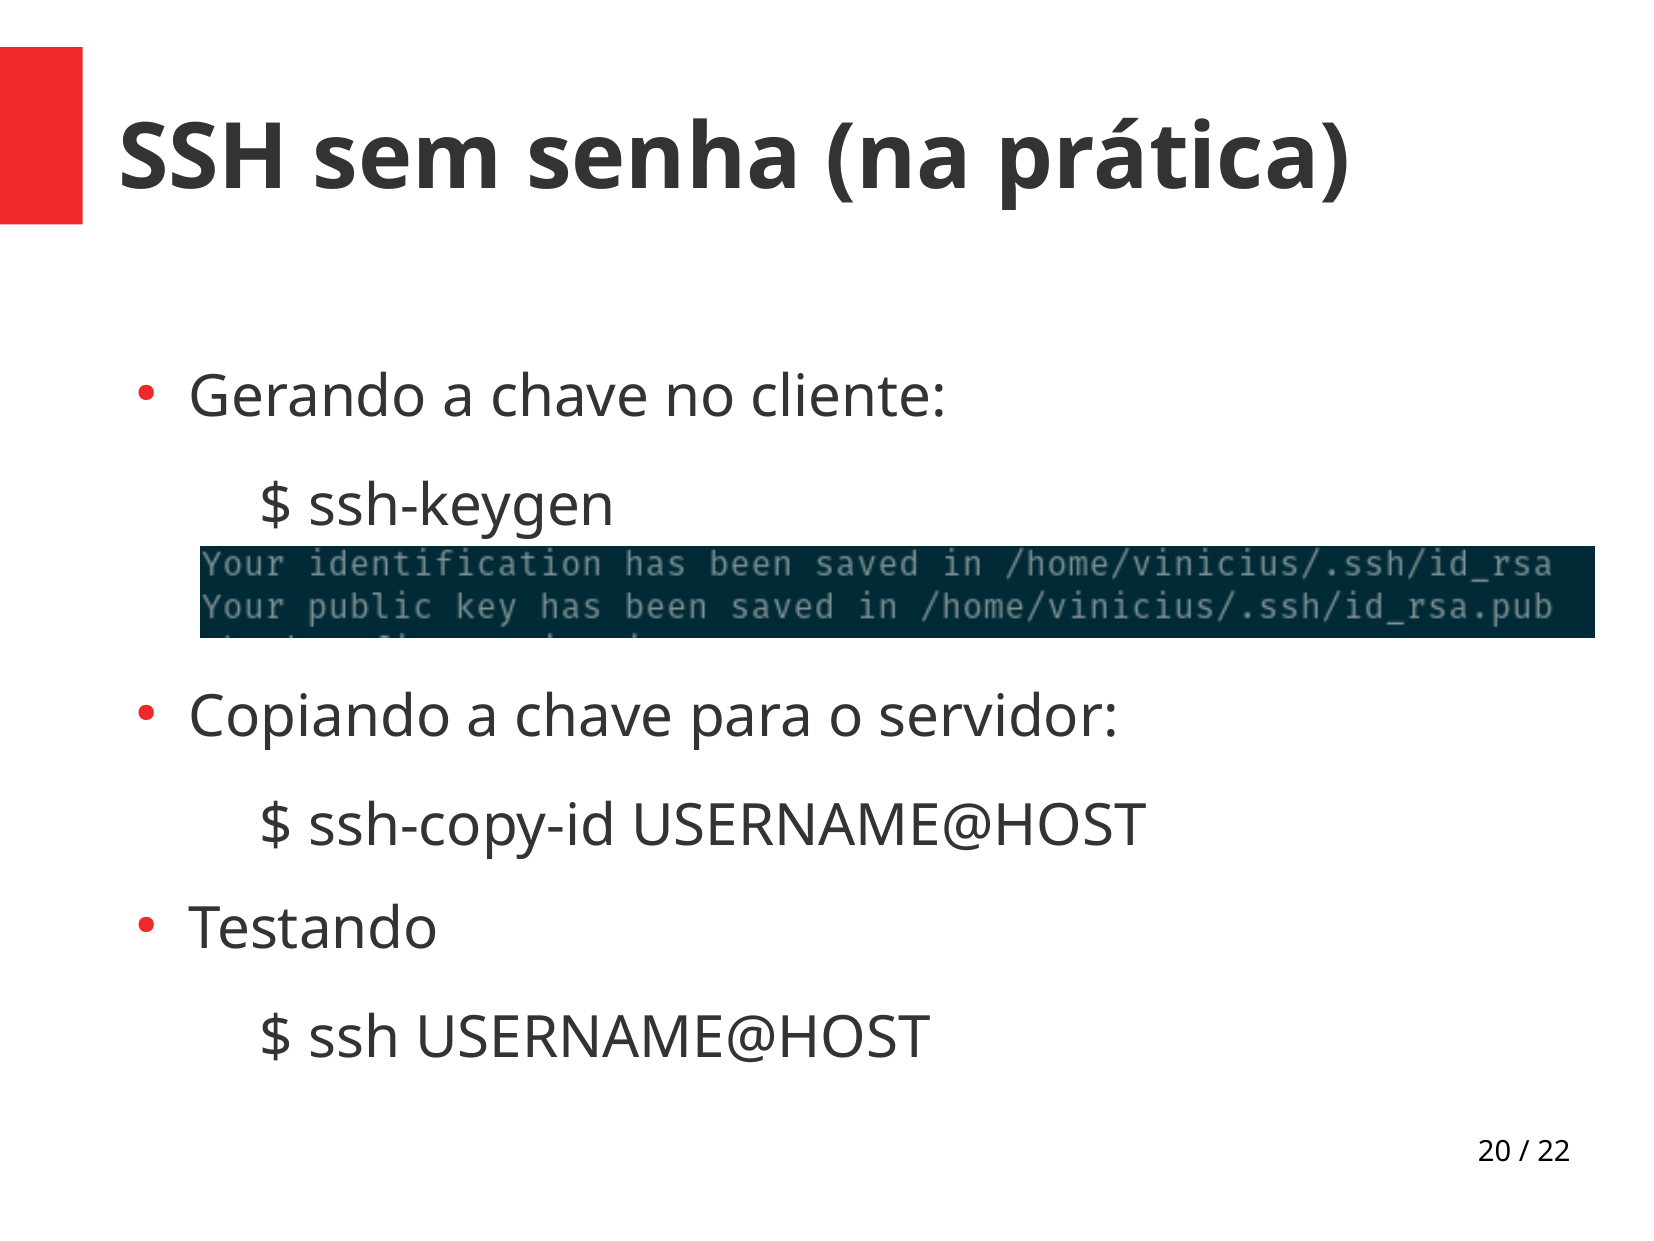

# SSH sem senha (na prática)
Gerando a chave no cliente:
$ ssh-keygen
Copiando a chave para o servidor:
$ ssh-copy-id USERNAME@HOST
Testando
$ ssh USERNAME@HOST
20